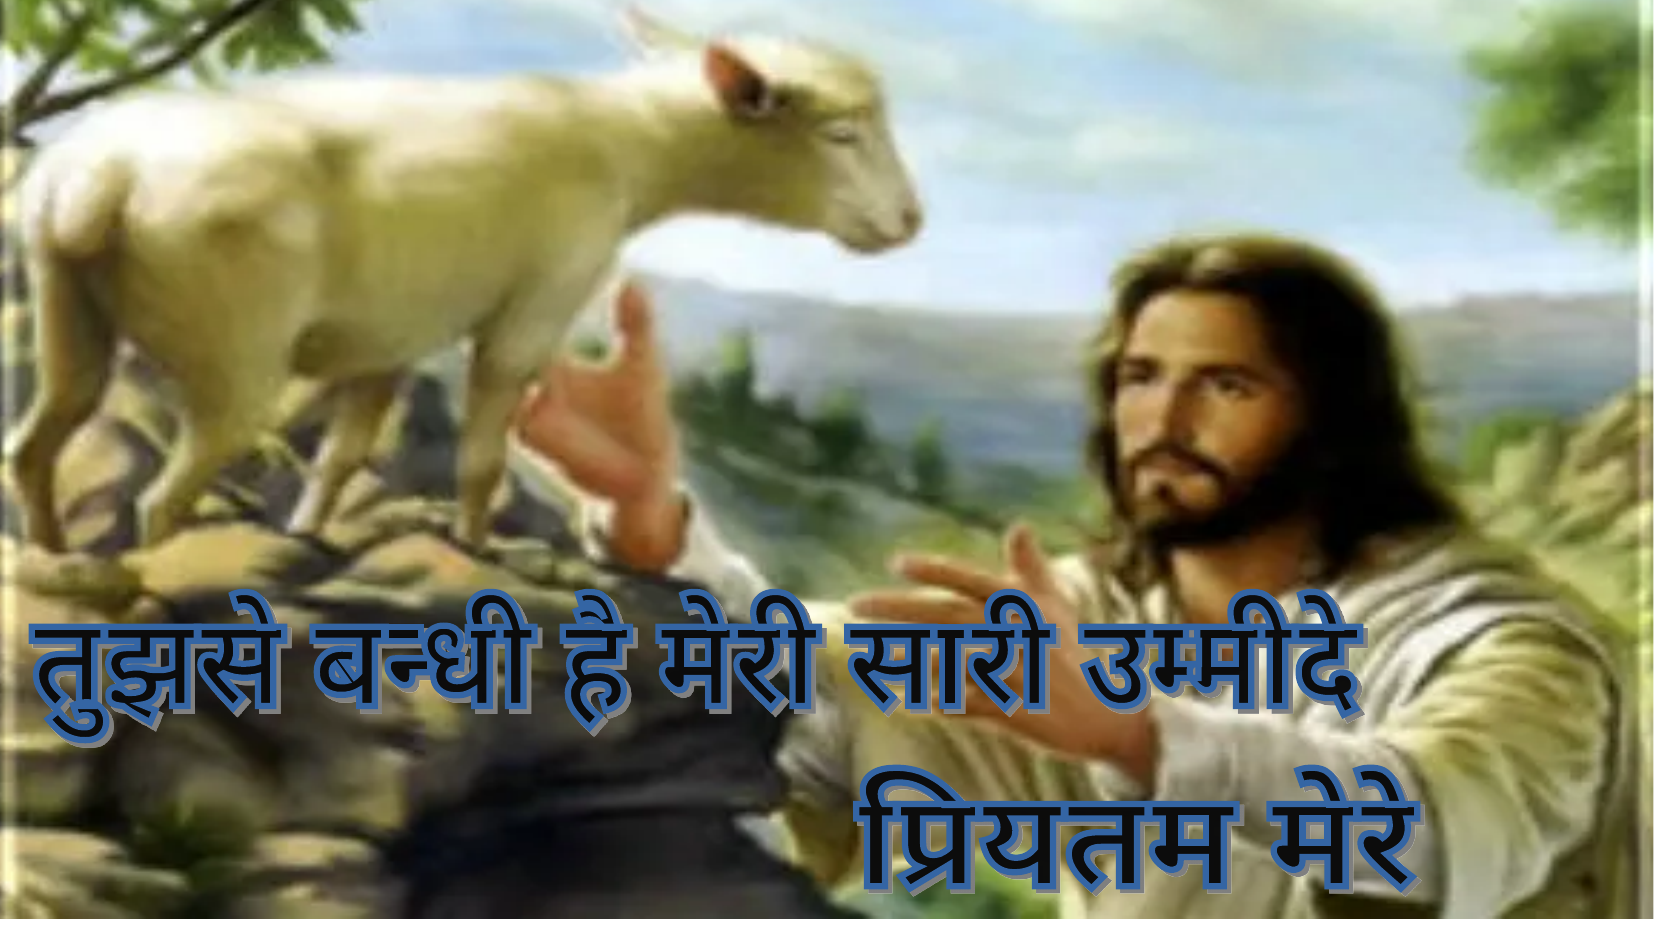

तुझसे बन्धी है मेरी सारी उम्मीदे
प्रियतम मेरे